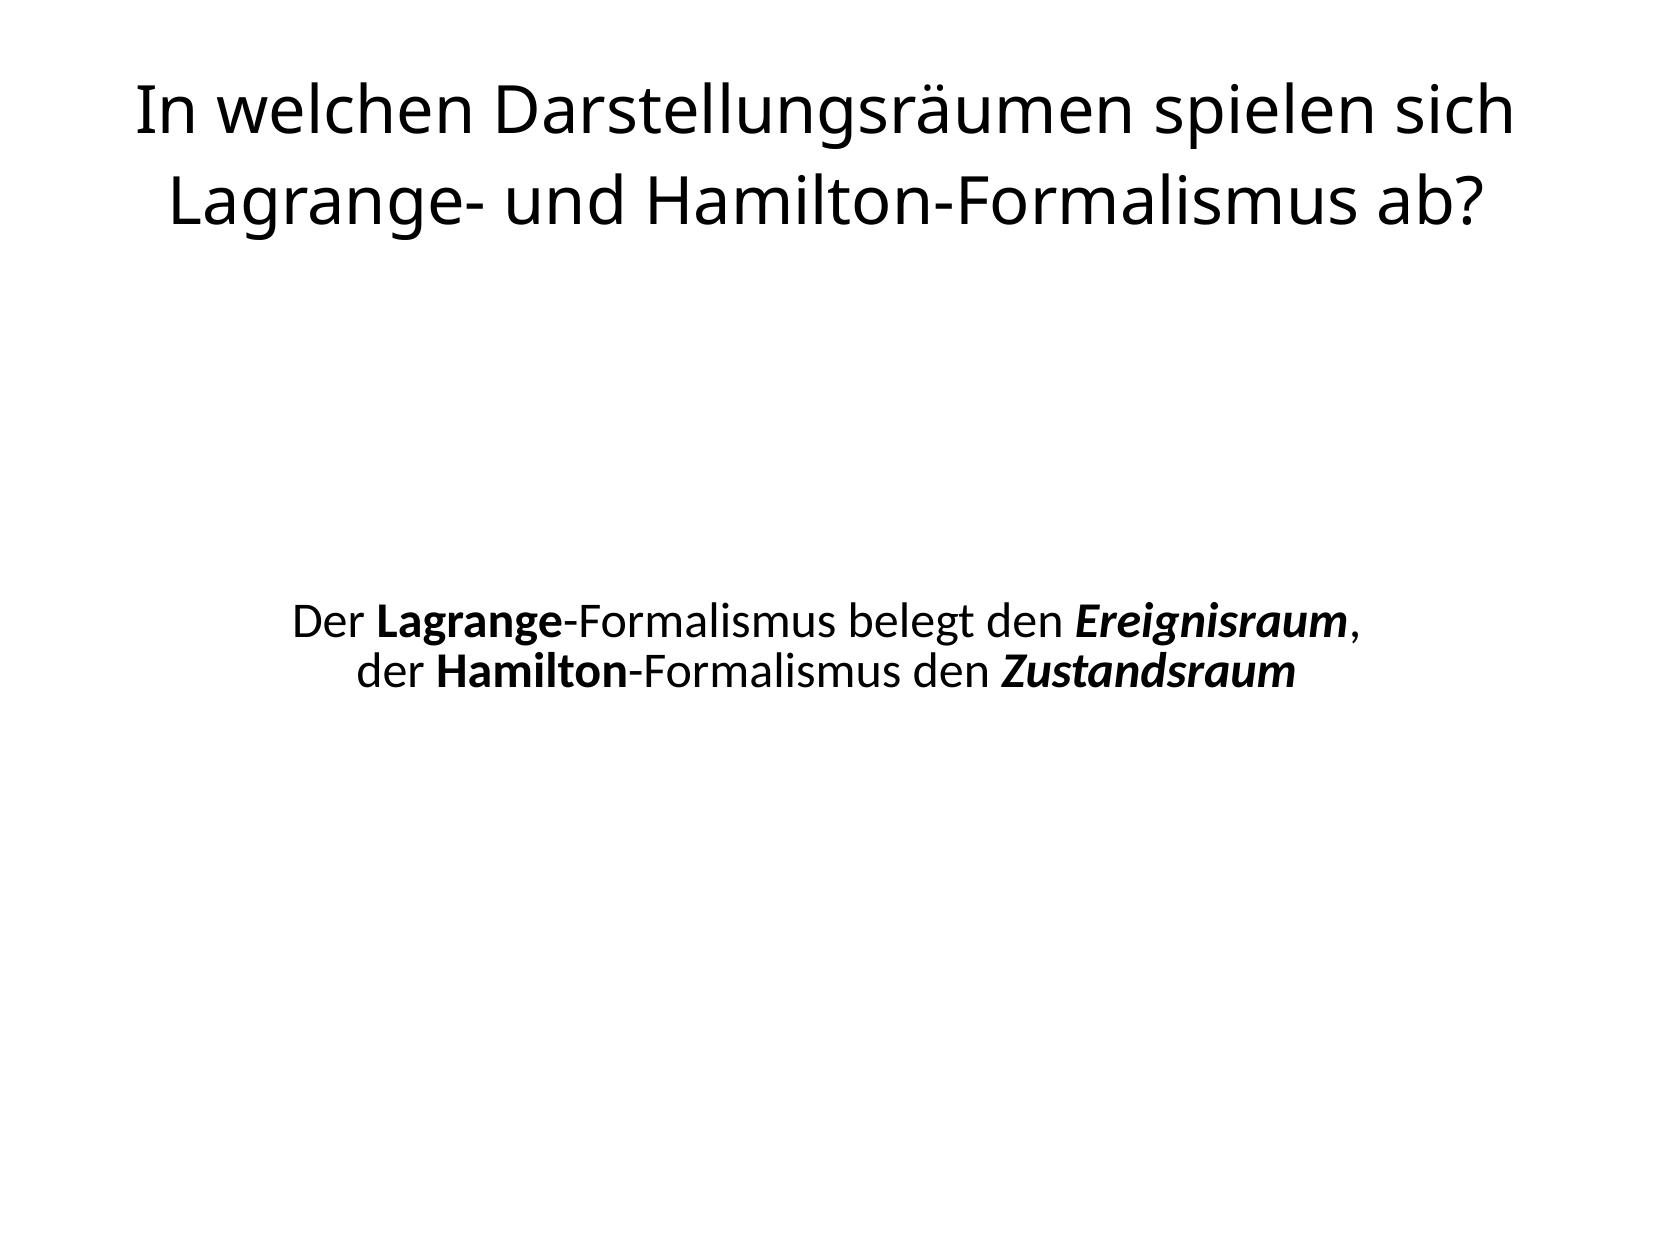

# In welchen Darstellungsräumen spielen sich Lagrange- und Hamilton-Formalismus ab?
Der Lagrange-Formalismus belegt den Ereignisraum,
der Hamilton-Formalismus den Zustandsraum